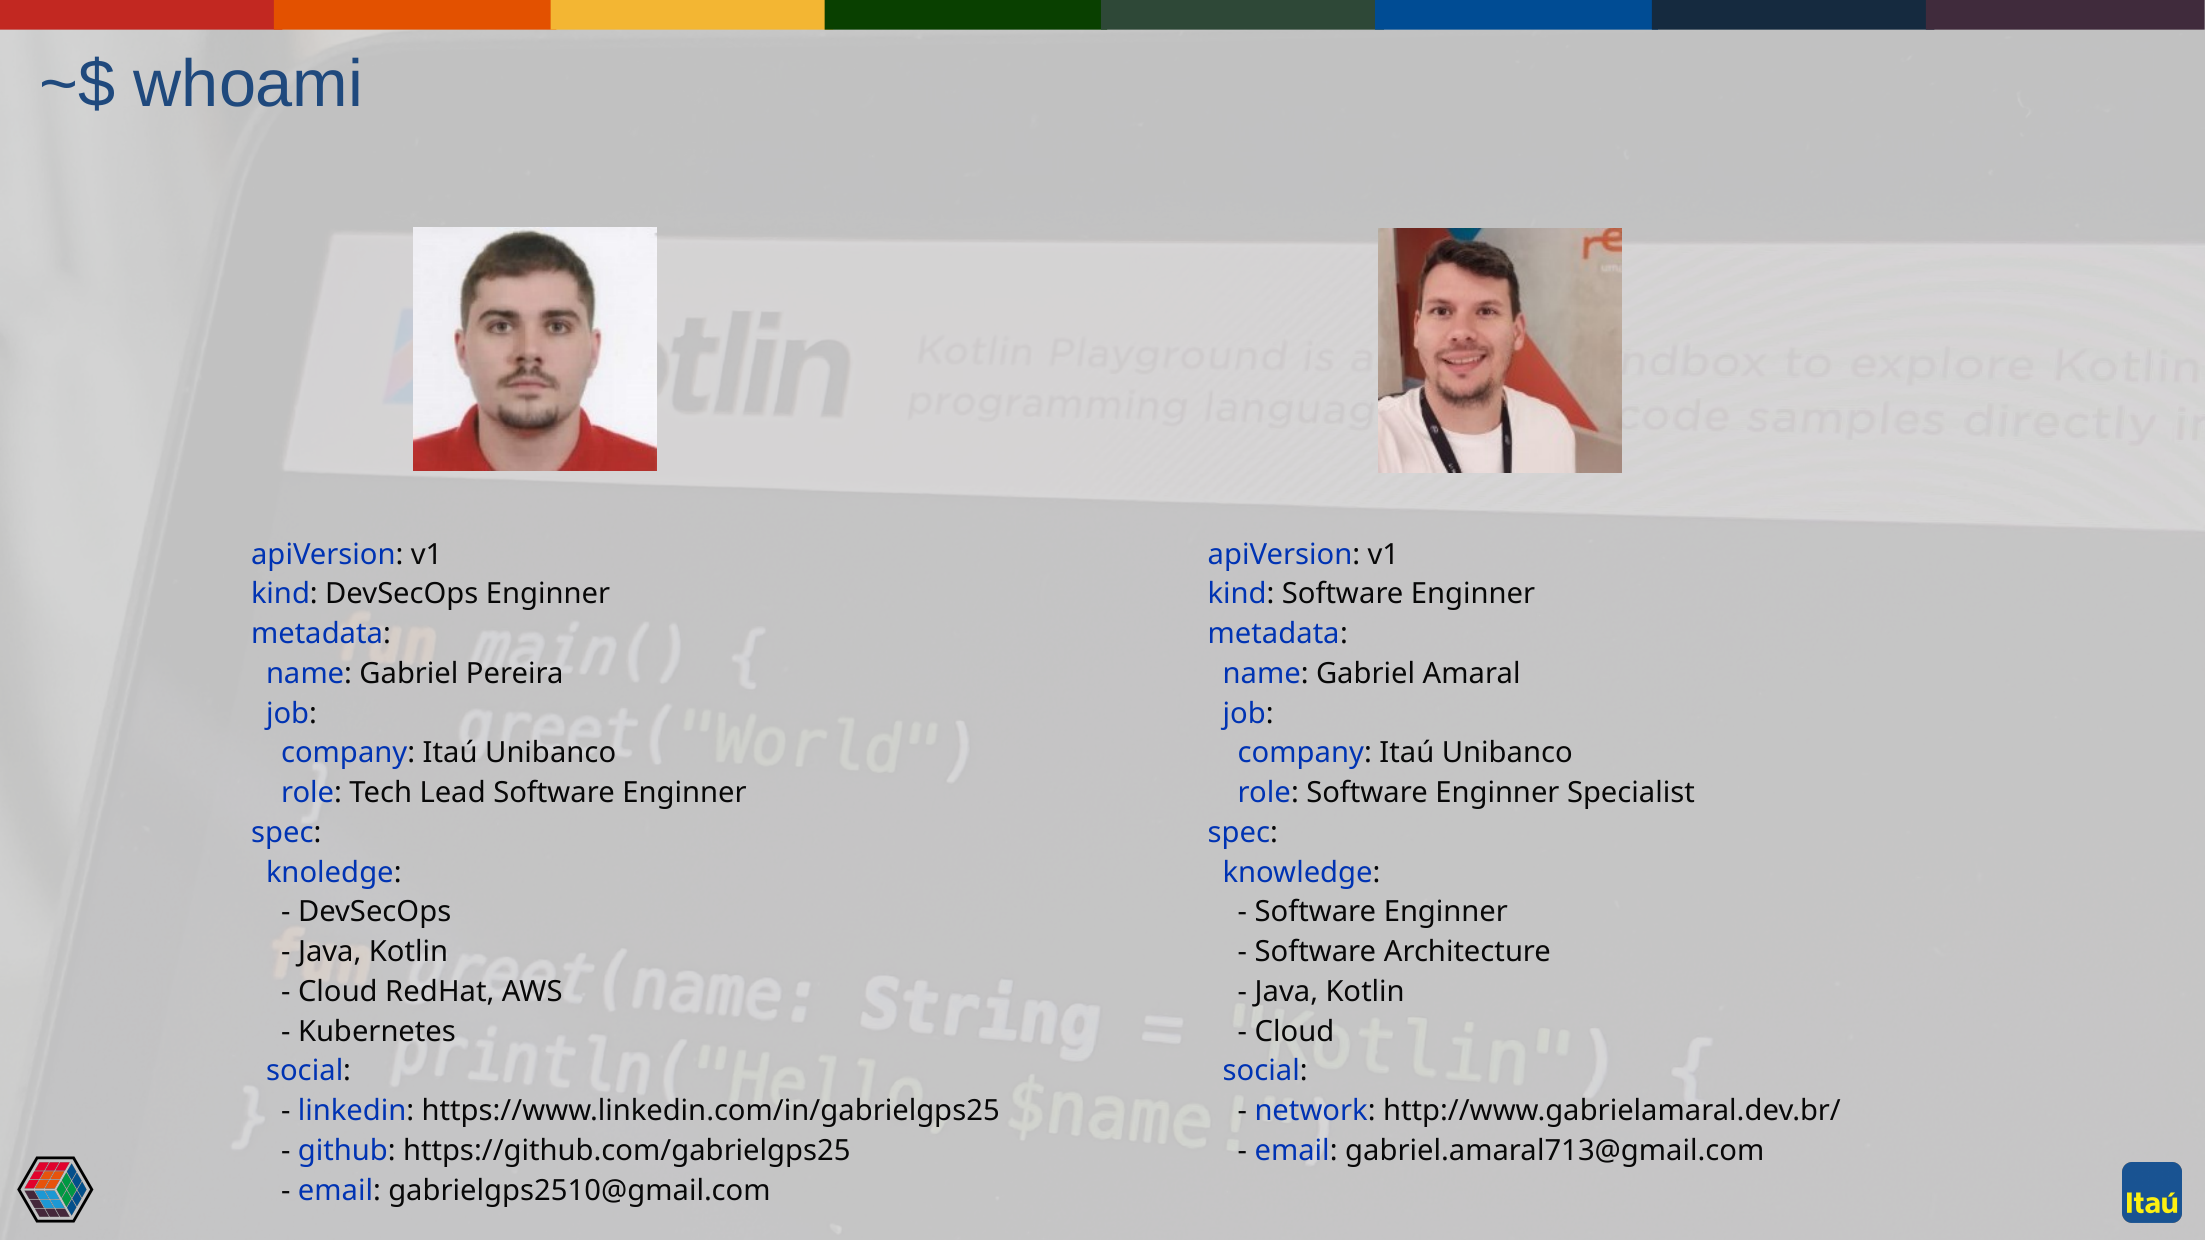

# ~$ whoami
apiVersion: v1
kind: DevSecOps Enginner
metadata:
 name: Gabriel Pereira
 job:
 company: Itaú Unibanco
 role: Tech Lead Software Enginner
spec:
 knoledge:
 - DevSecOps
 - Java, Kotlin
 - Cloud RedHat, AWS
 - Kubernetes
 social:
 - linkedin: https://www.linkedin.com/in/gabrielgps25
 - github: https://github.com/gabrielgps25
 - email: gabrielgps2510@gmail.com
apiVersion: v1
kind: Software Enginner
metadata:
 name: Gabriel Amaral
 job:
 company: Itaú Unibanco
 role: Software Enginner Specialist
spec:
 knowledge:
 - Software Enginner
 - Software Architecture
 - Java, Kotlin
 - Cloud
 social:
 - network: http://www.gabrielamaral.dev.br/
 - email: gabriel.amaral713@gmail.com